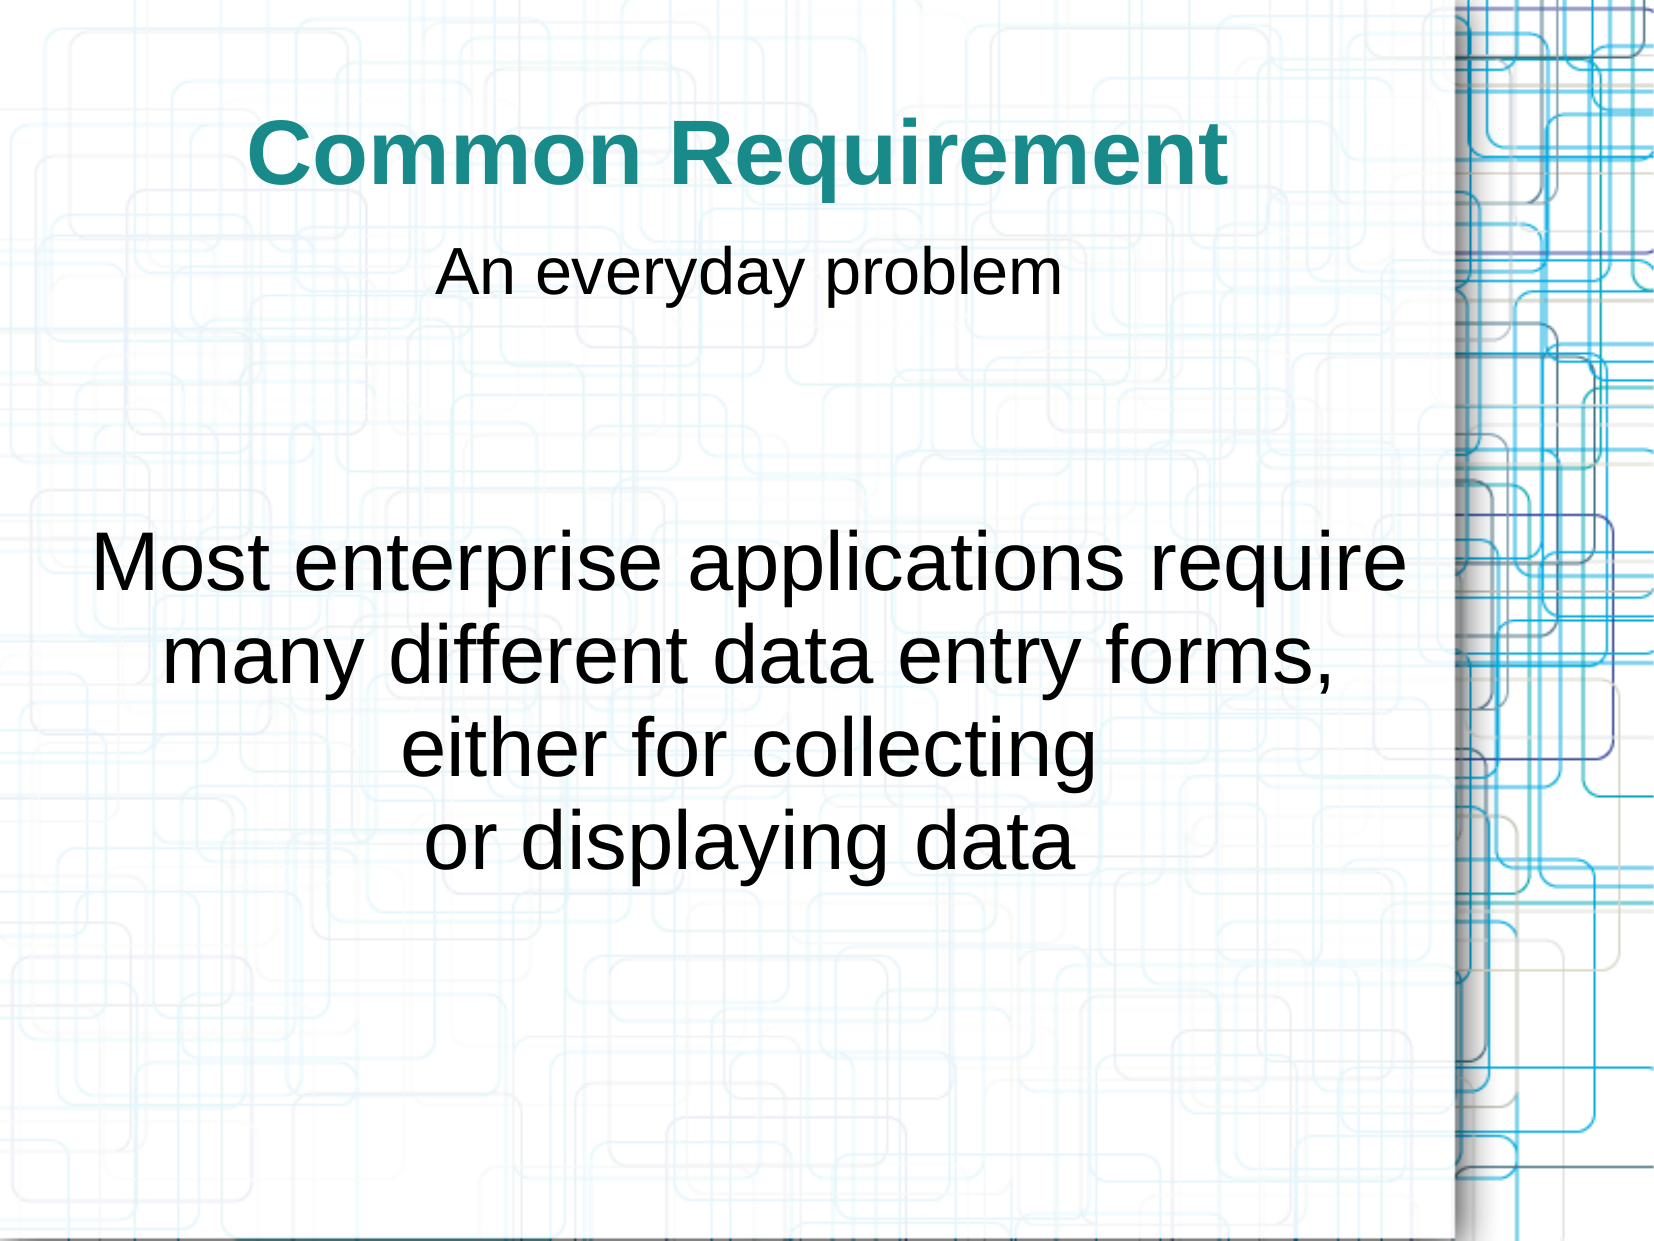

# Common Requirement
An everyday problem
Most enterprise applications require many different data entry forms, either for collecting
or displaying data